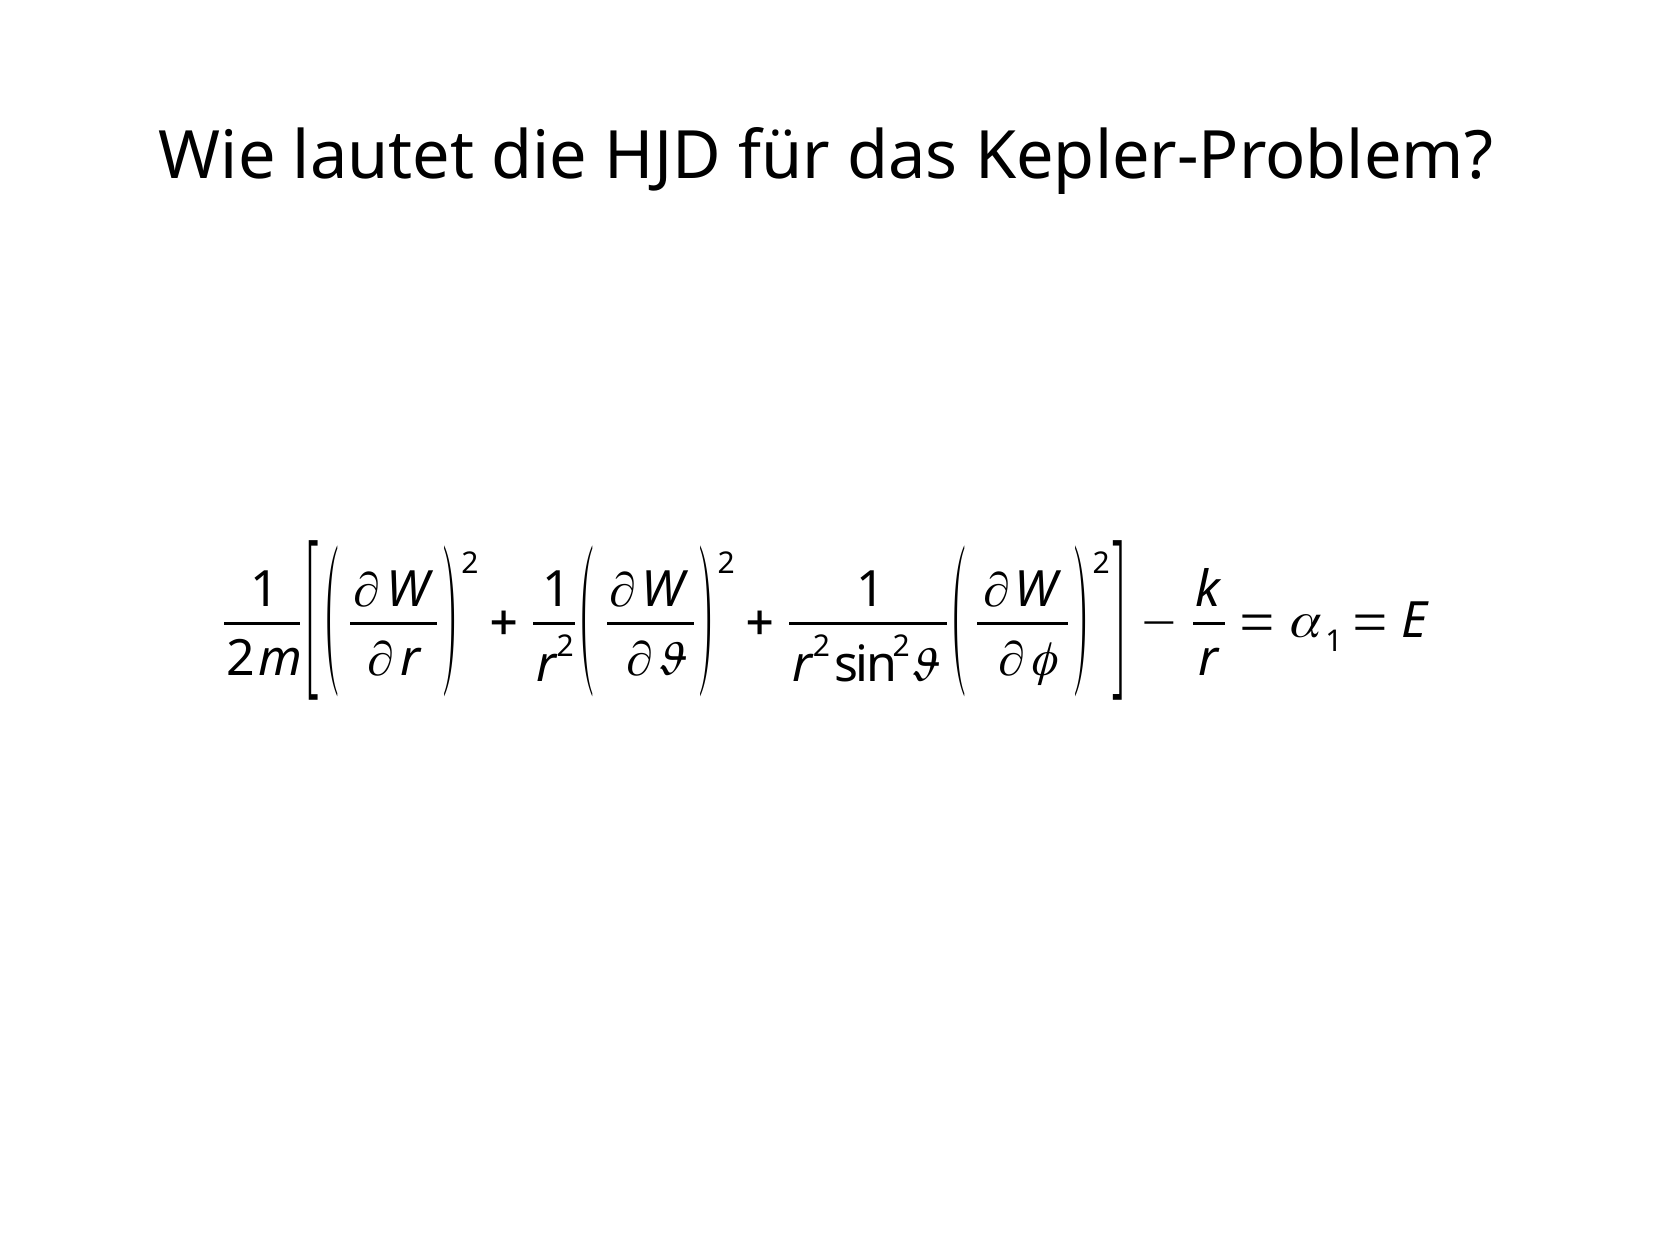

# Wie lautet die HJD für das Kepler-Problem?